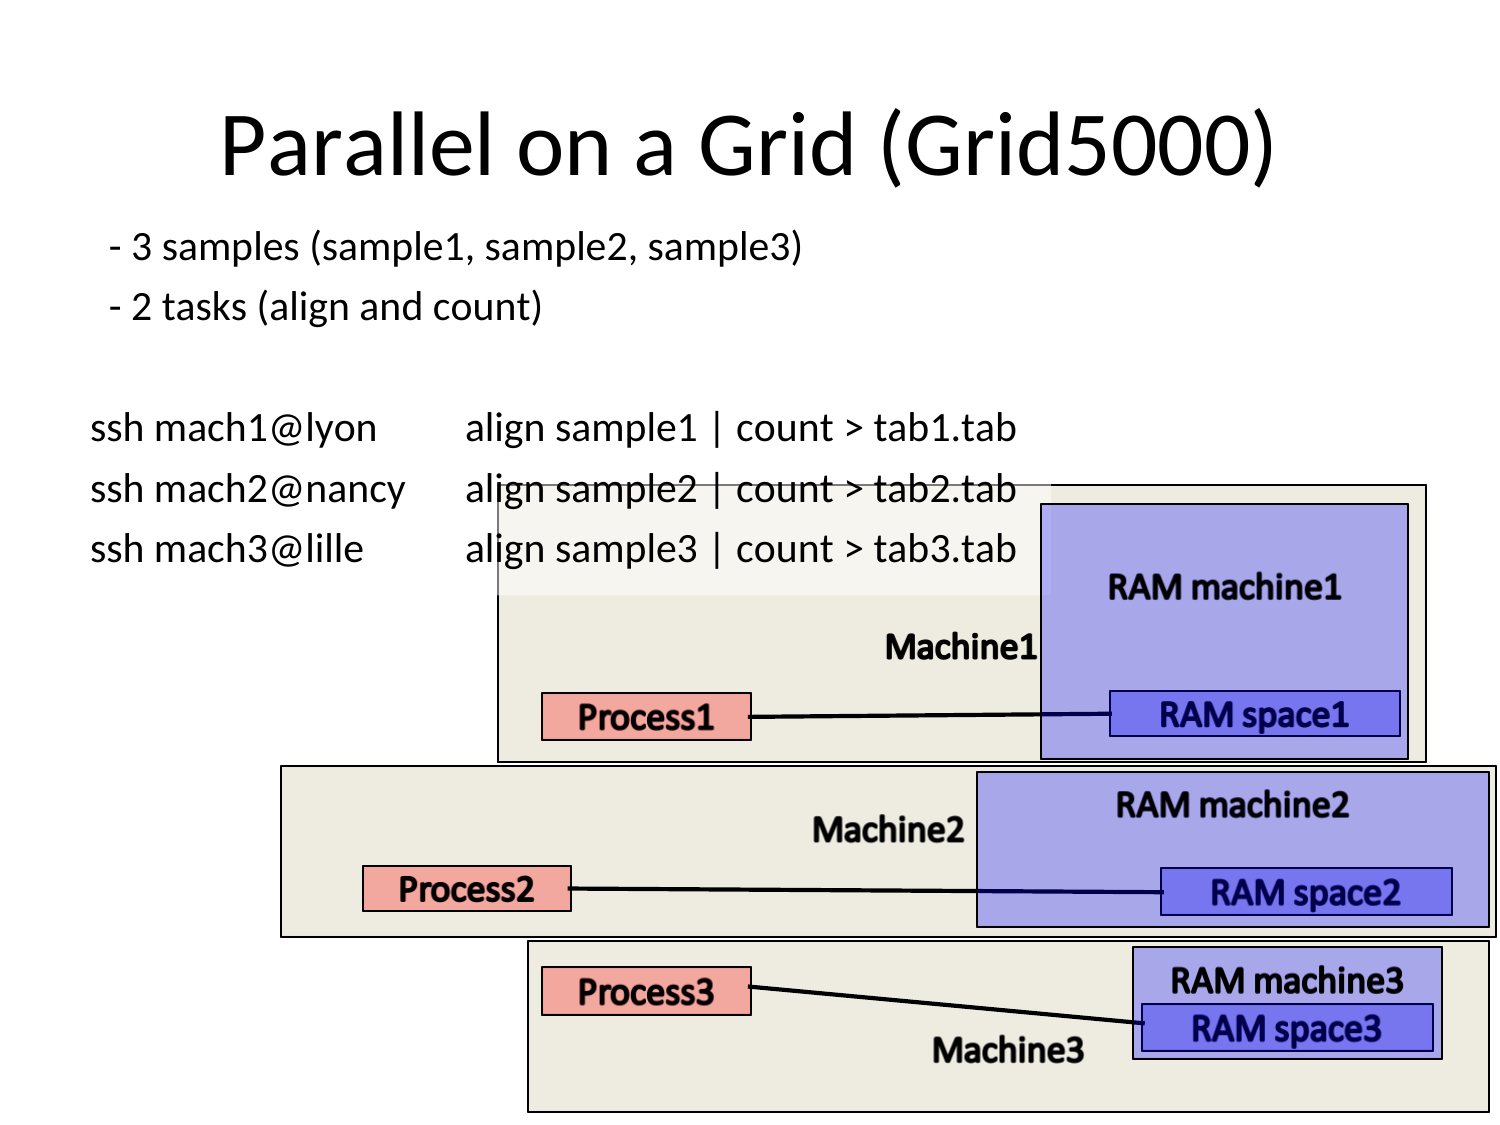

# Parallel on a Grid (Grid5000)
 - 3 samples (sample1, sample2, sample3)
 - 2 tasks (align and count)
ssh mach1@lyon		align sample1 | count > tab1.tab
ssh mach2@nancy	align sample2 | count > tab2.tab
ssh mach3@lille		align sample3 | count > tab3.tab